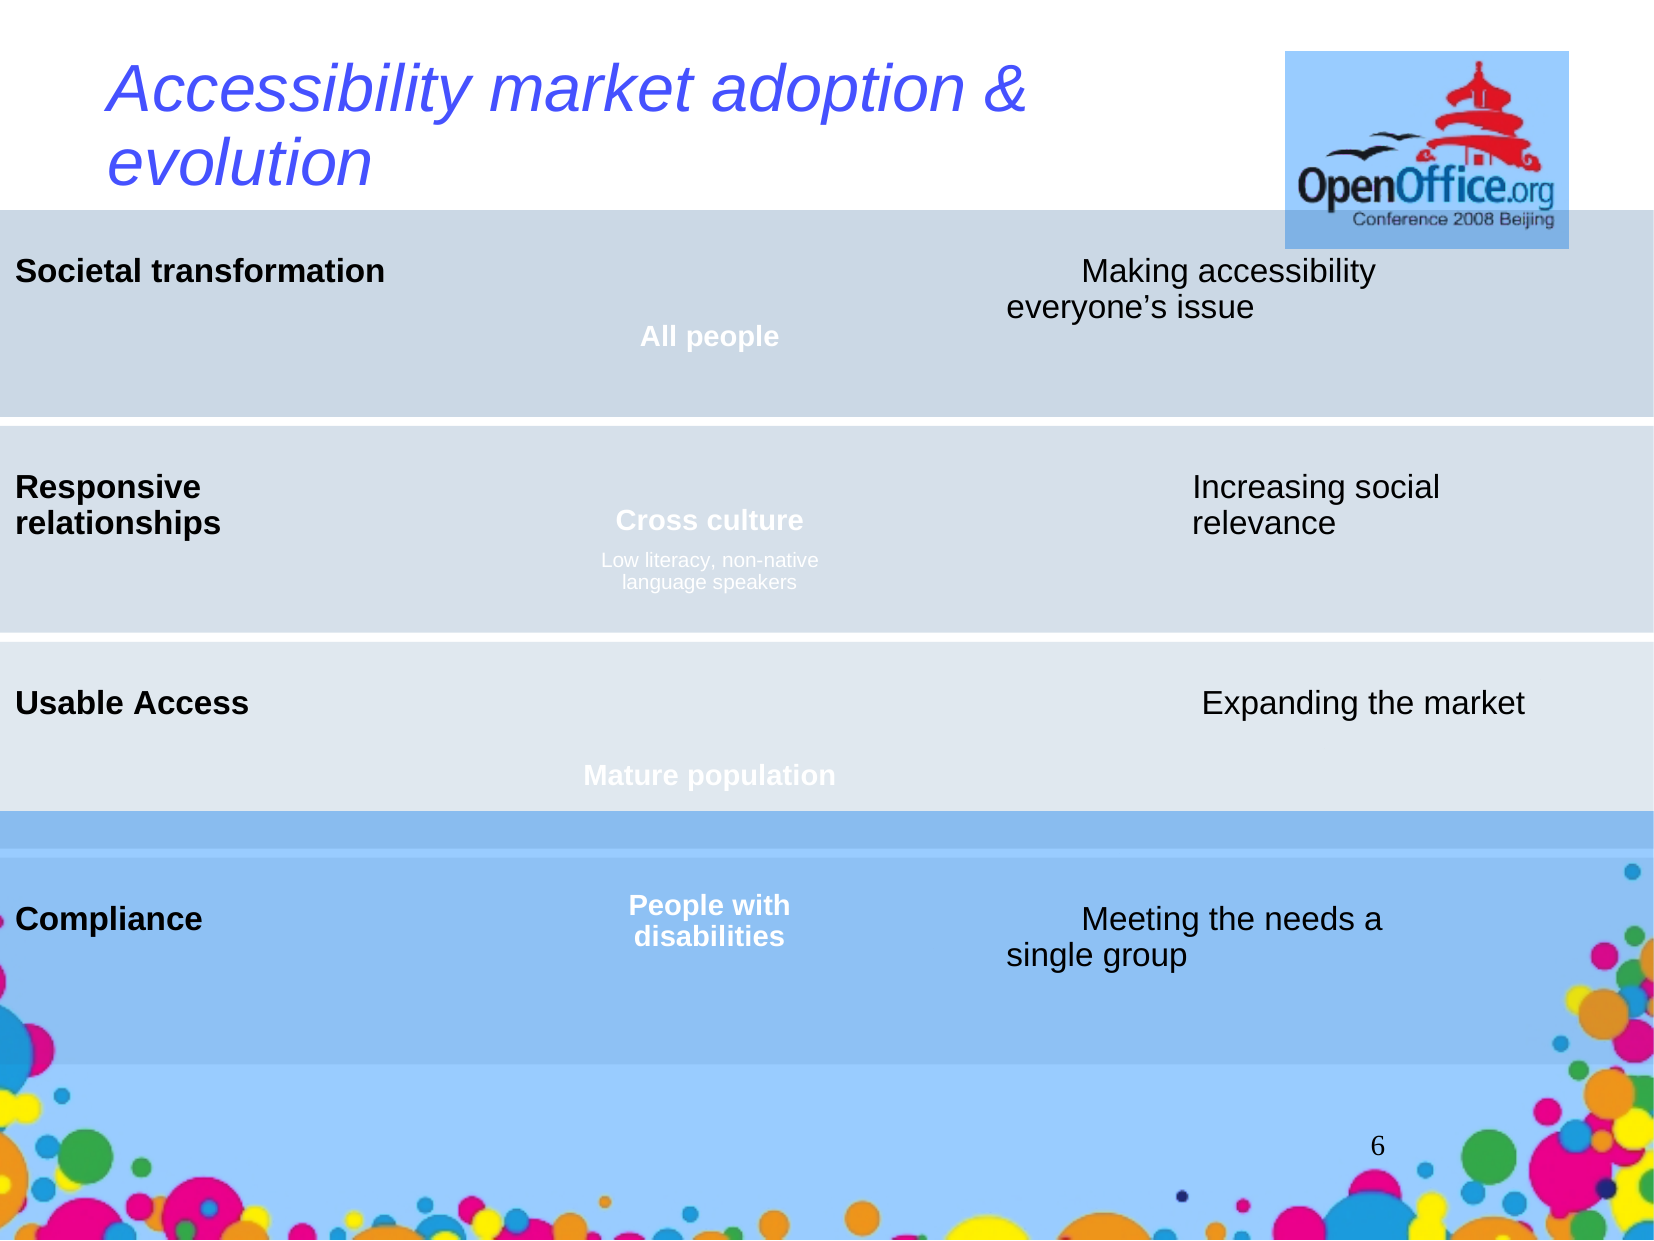

Accessibility market adoption & evolution
Societal transformation										Making accessibility 																 everyone’s issue
All people
Responsive 													 Increasing social
relationships												 	 relevance
Cross culture
Low literacy, non-native language speakers
Usable Access												 Expanding the market
Mature population
Compliance													Meeting the needs a 																 single group
People with disabilities
6